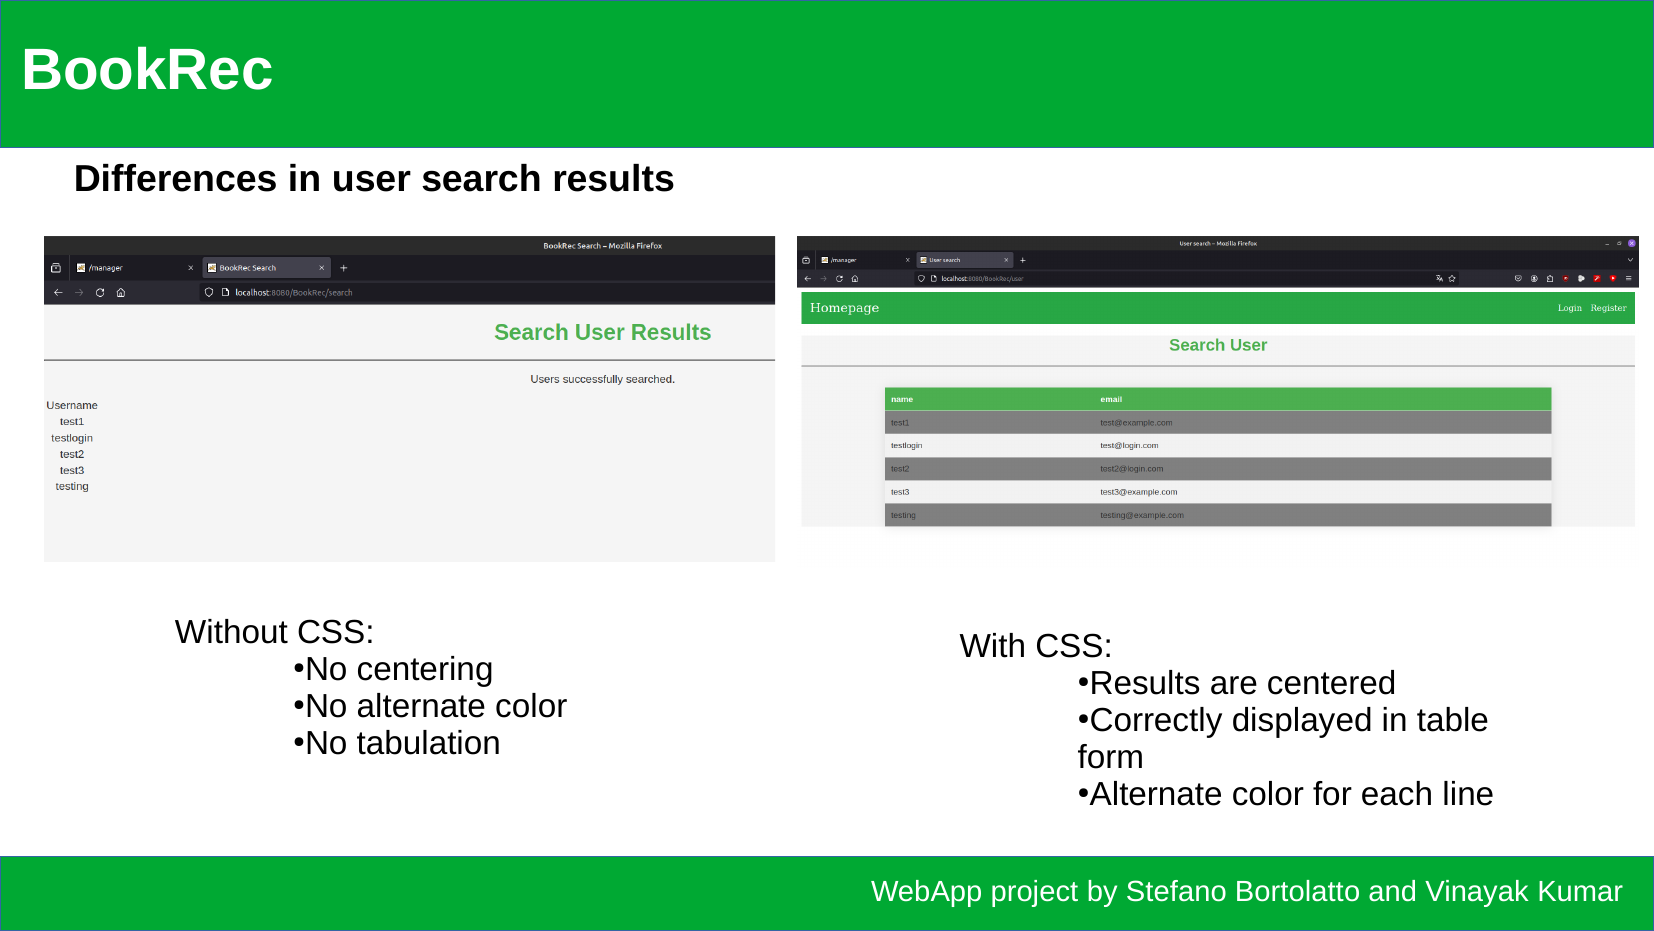

BookRec
Differences in user search results
Without CSS:
No centering
No alternate color
No tabulation
With CSS:
Results are centered
Correctly displayed in table form
Alternate color for each line
WebApp project by Stefano Bortolatto and Vinayak Kumar